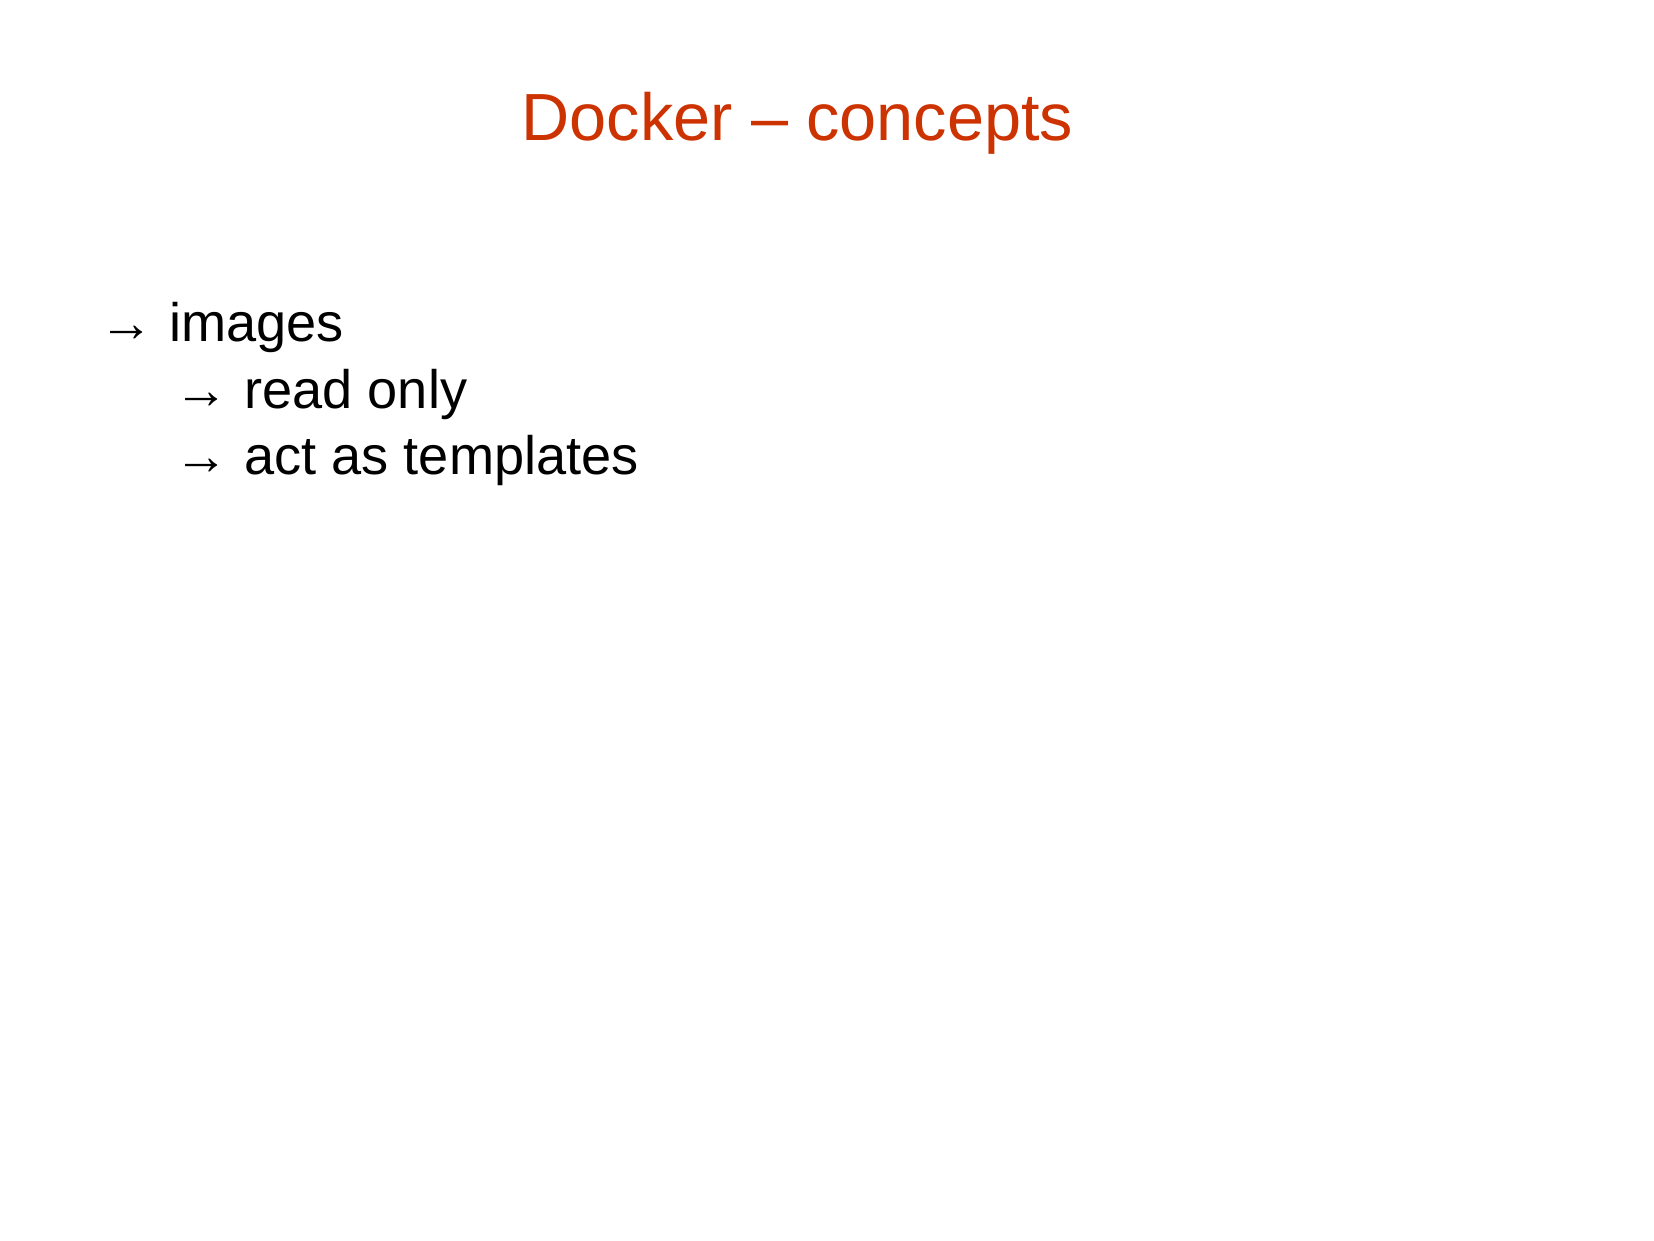

Docker – concepts
→ images
	→ read only
	→ act as templates